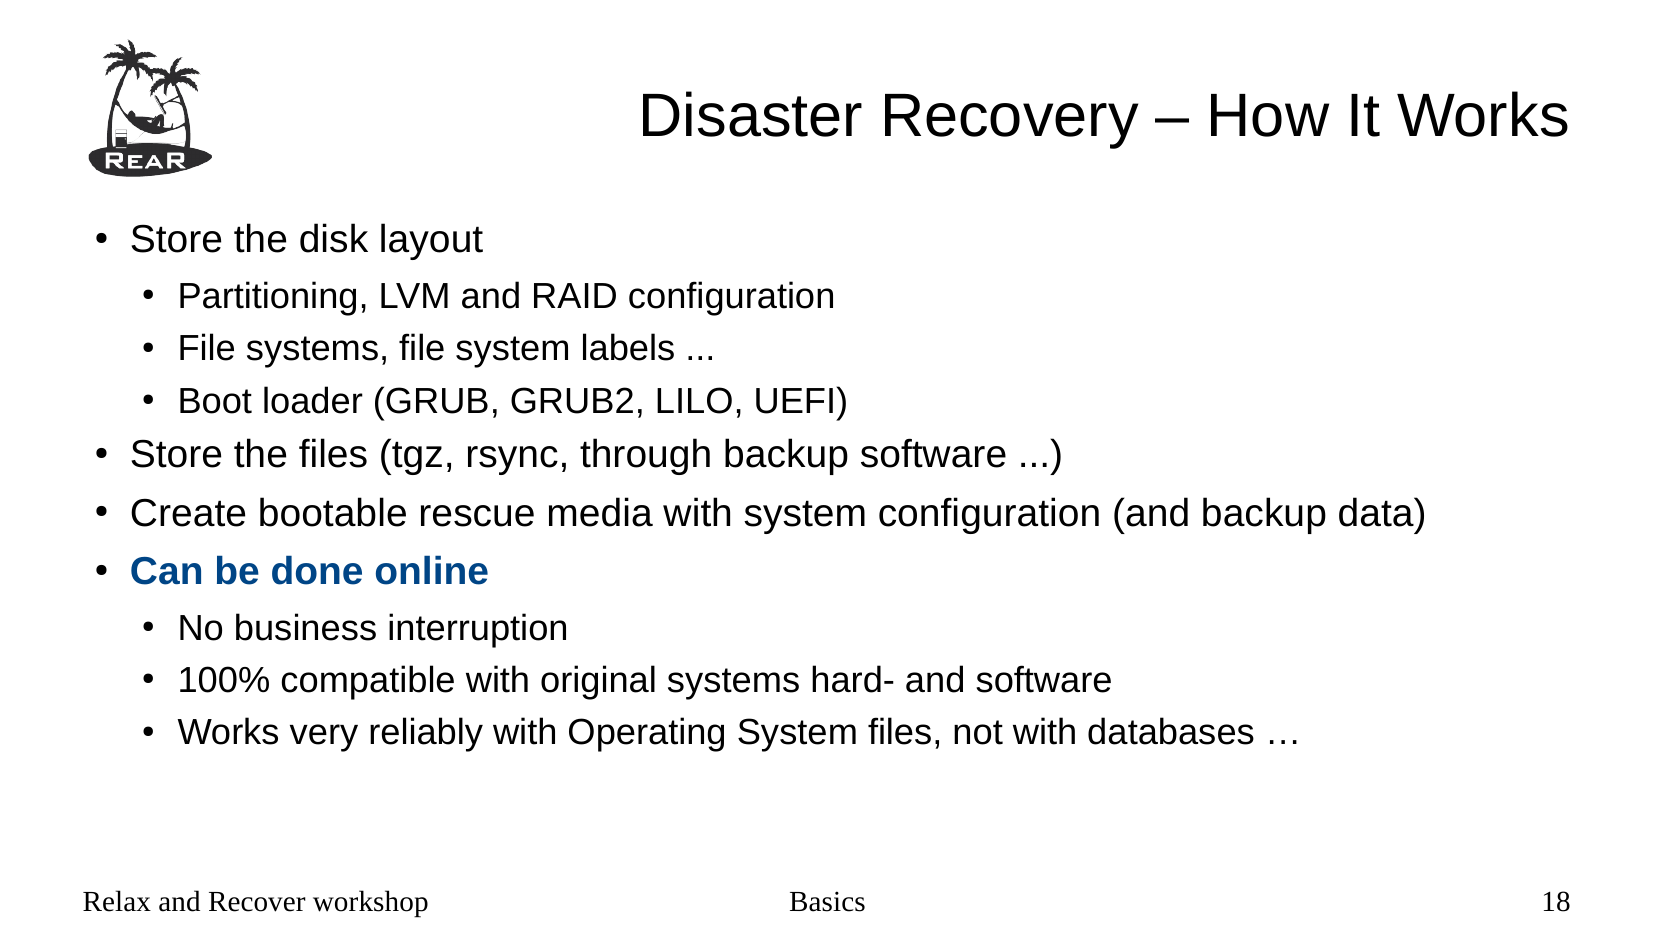

# Disaster Recovery – How It Works
Store the disk layout
Partitioning, LVM and RAID configuration
File systems, file system labels ...
Boot loader (GRUB, GRUB2, LILO, UEFI)
Store the files (tgz, rsync, through backup software ...)
Create bootable rescue media with system configuration (and backup data)
Can be done online
No business interruption
100% compatible with original systems hard- and software
Works very reliably with Operating System files, not with databases …
Relax and Recover workshop
Basics
18